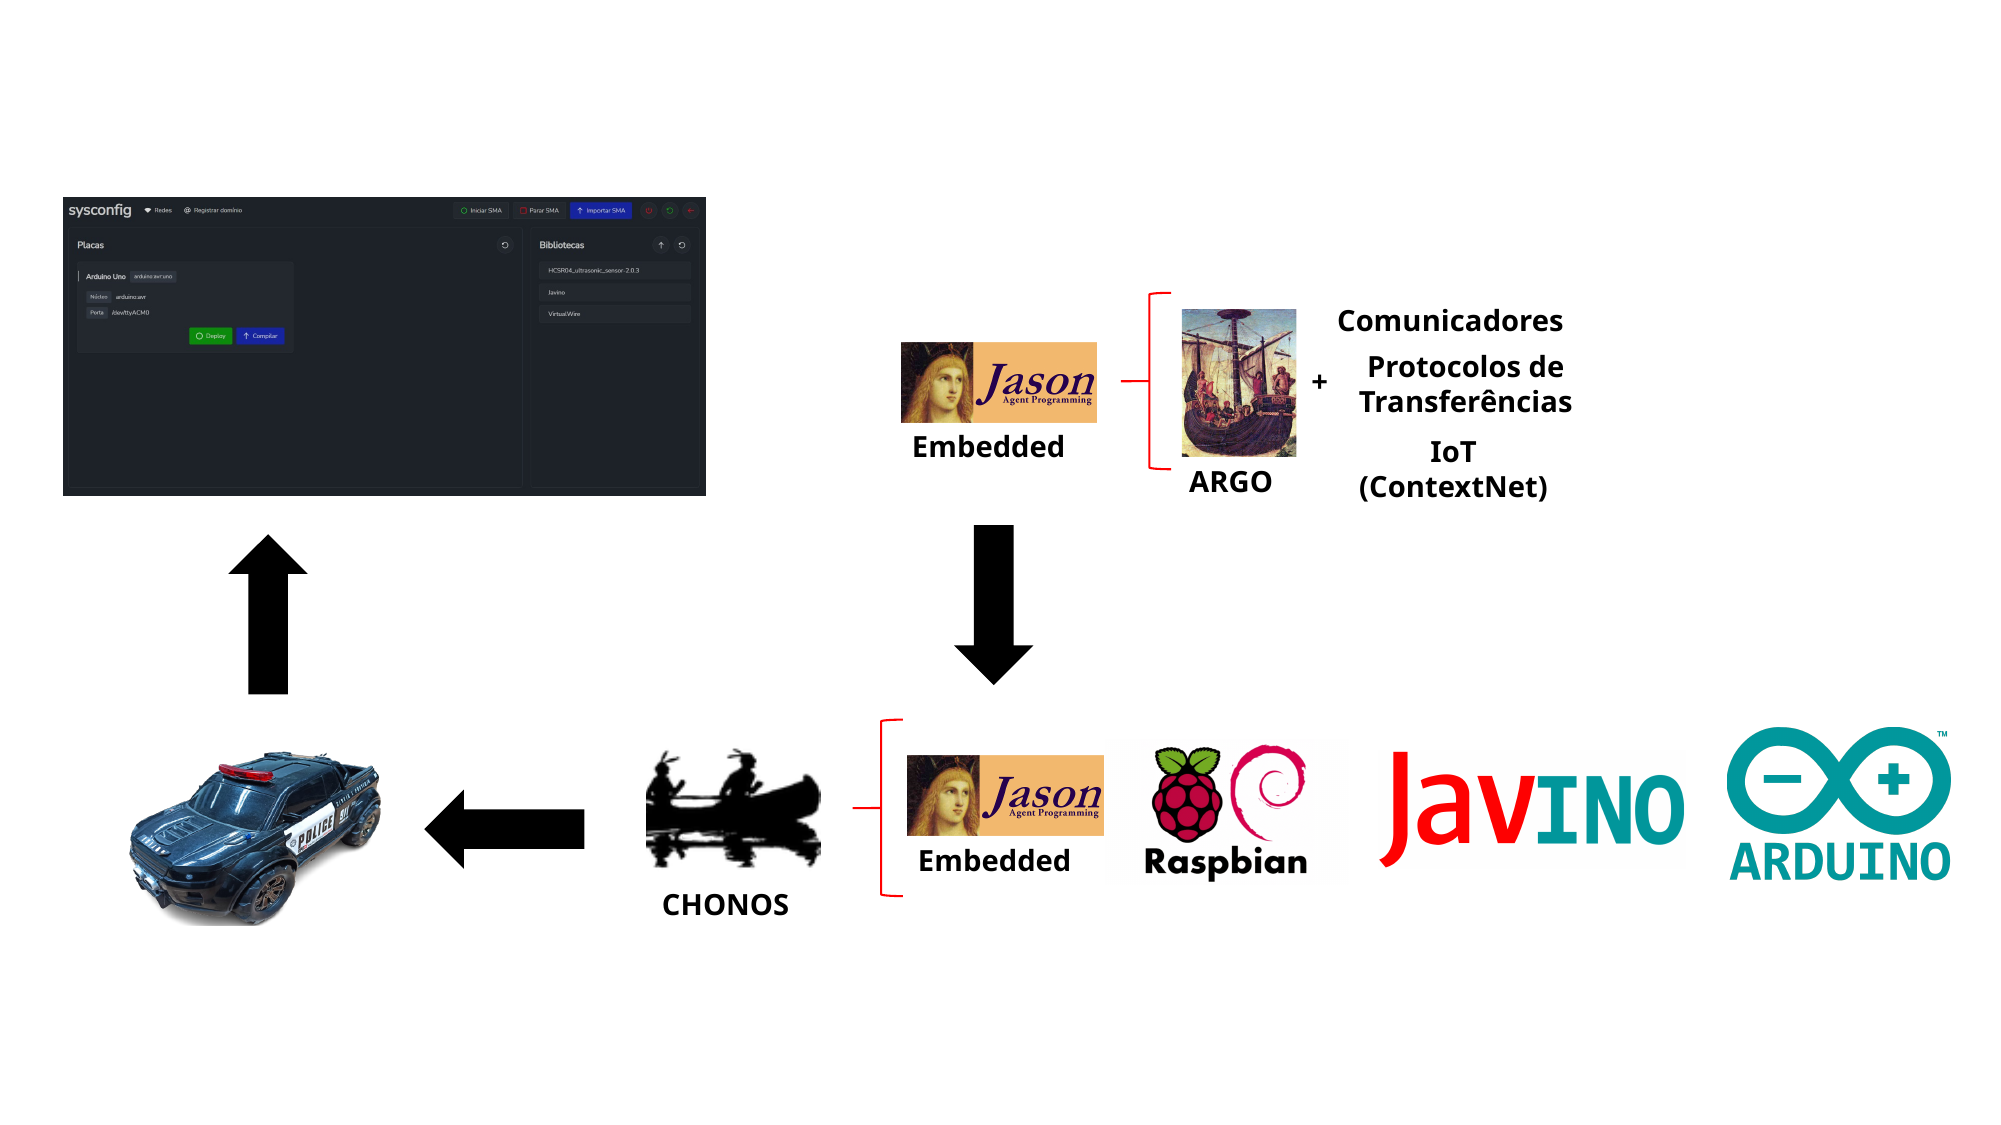

Abordagem Proposta
Comunicadores
Protocolos de Transferências
+
Embedded
IoT
(ContextNet)
ARGO
Embedded
CHONOS